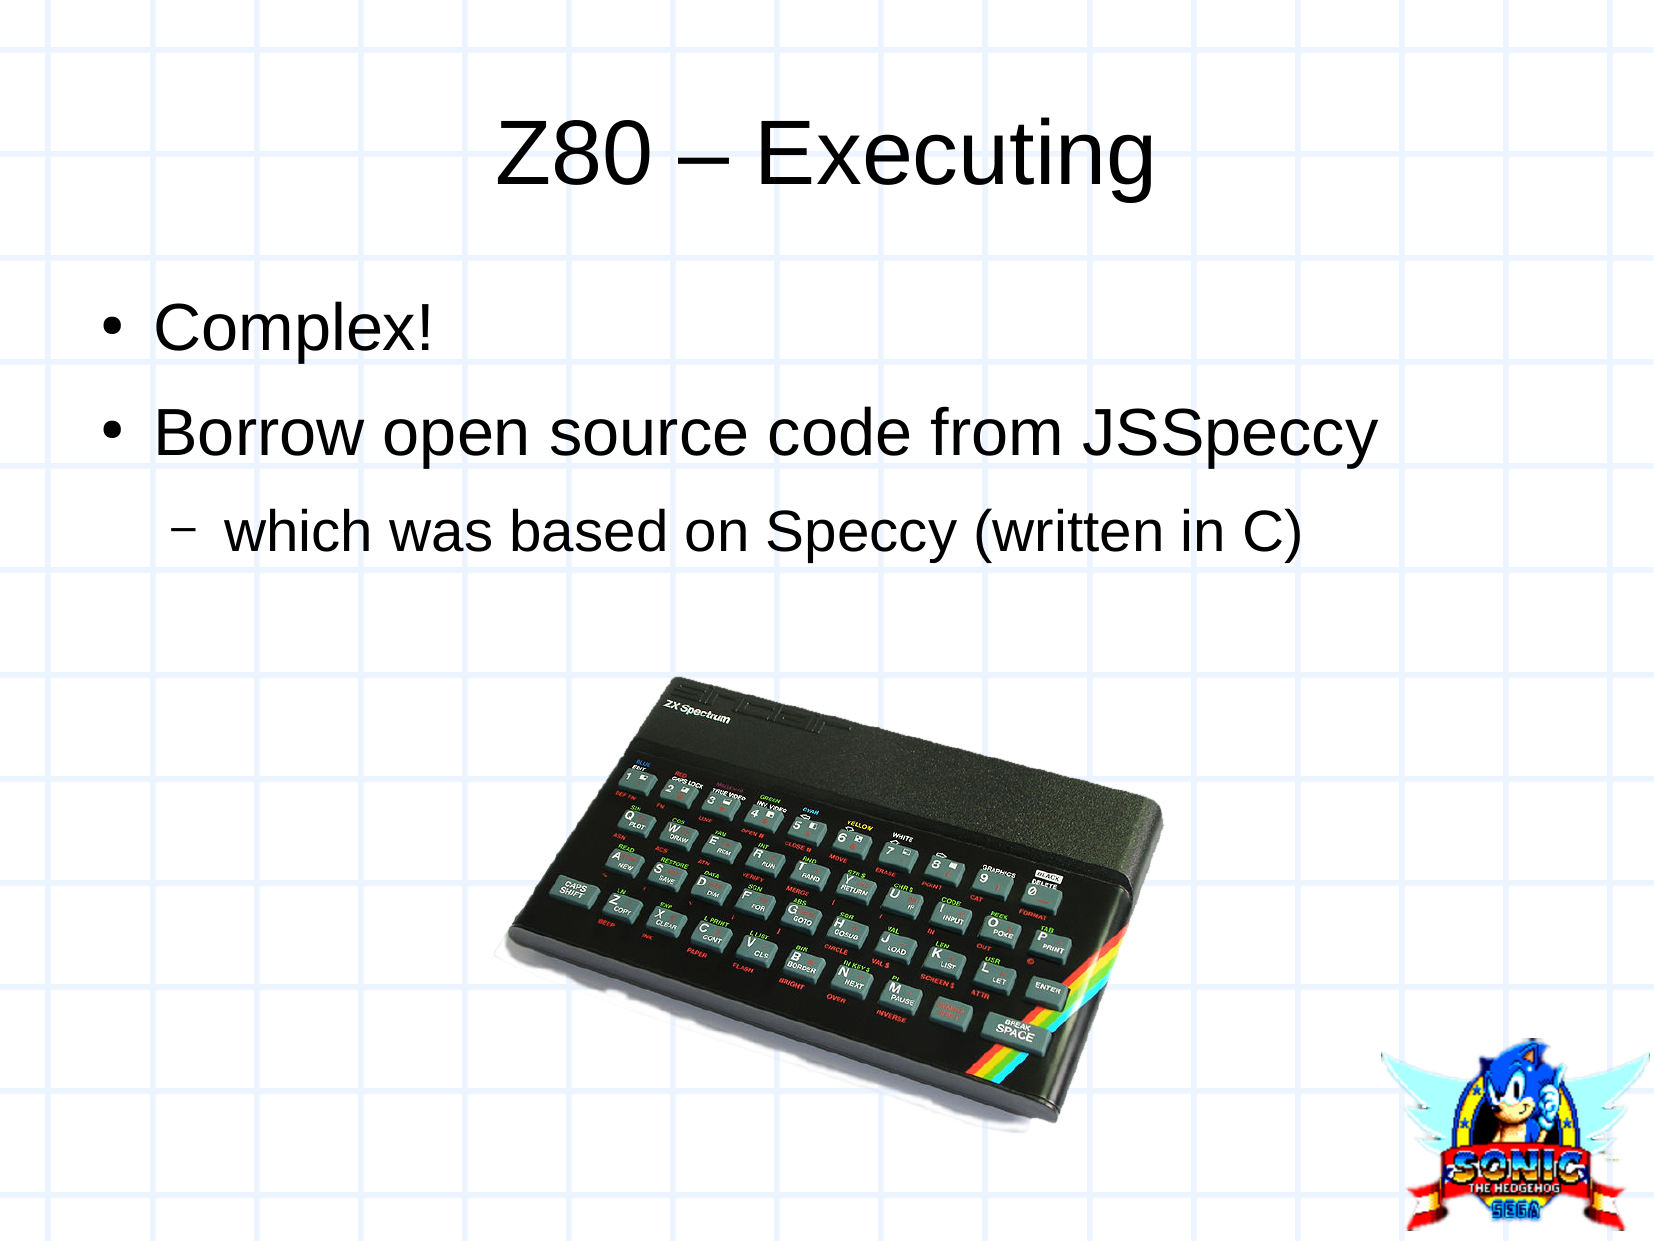

# Z80 – Executing
Complex!
Borrow open source code from JSSpeccy
which was based on Speccy (written in C)